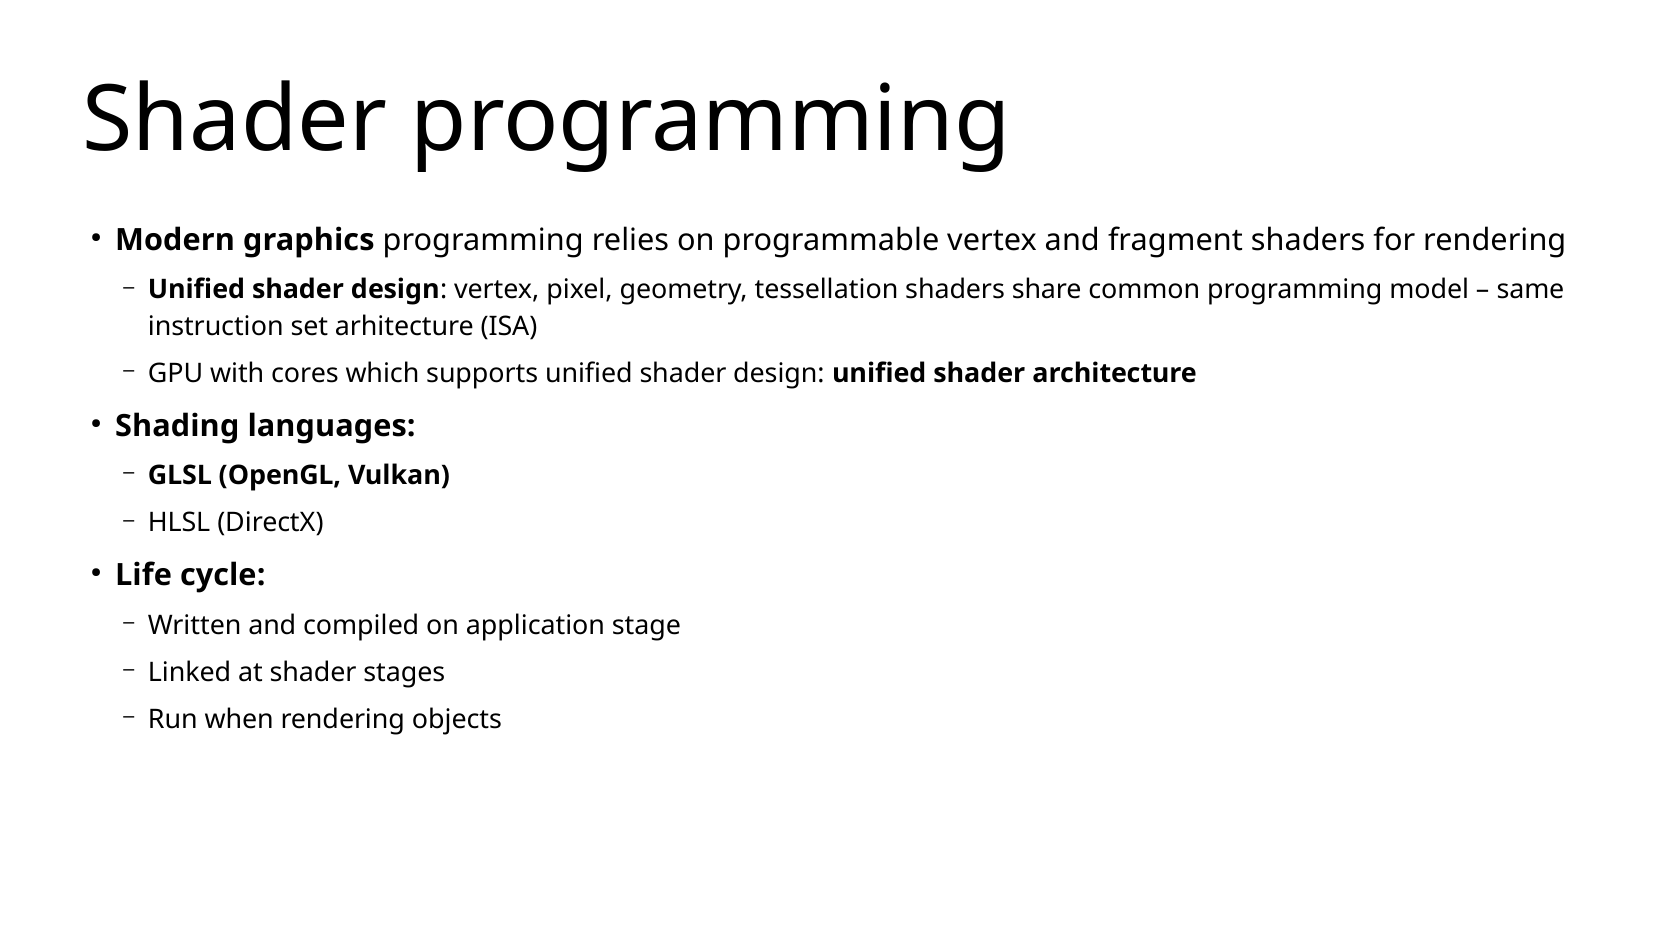

# Shader programming
Modern graphics programming relies on programmable vertex and fragment shaders for rendering
Unified shader design: vertex, pixel, geometry, tessellation shaders share common programming model – same instruction set arhitecture (ISA)
GPU with cores which supports unified shader design: unified shader architecture
Shading languages:
GLSL (OpenGL, Vulkan)
HLSL (DirectX)
Life cycle:
Written and compiled on application stage
Linked at shader stages
Run when rendering objects